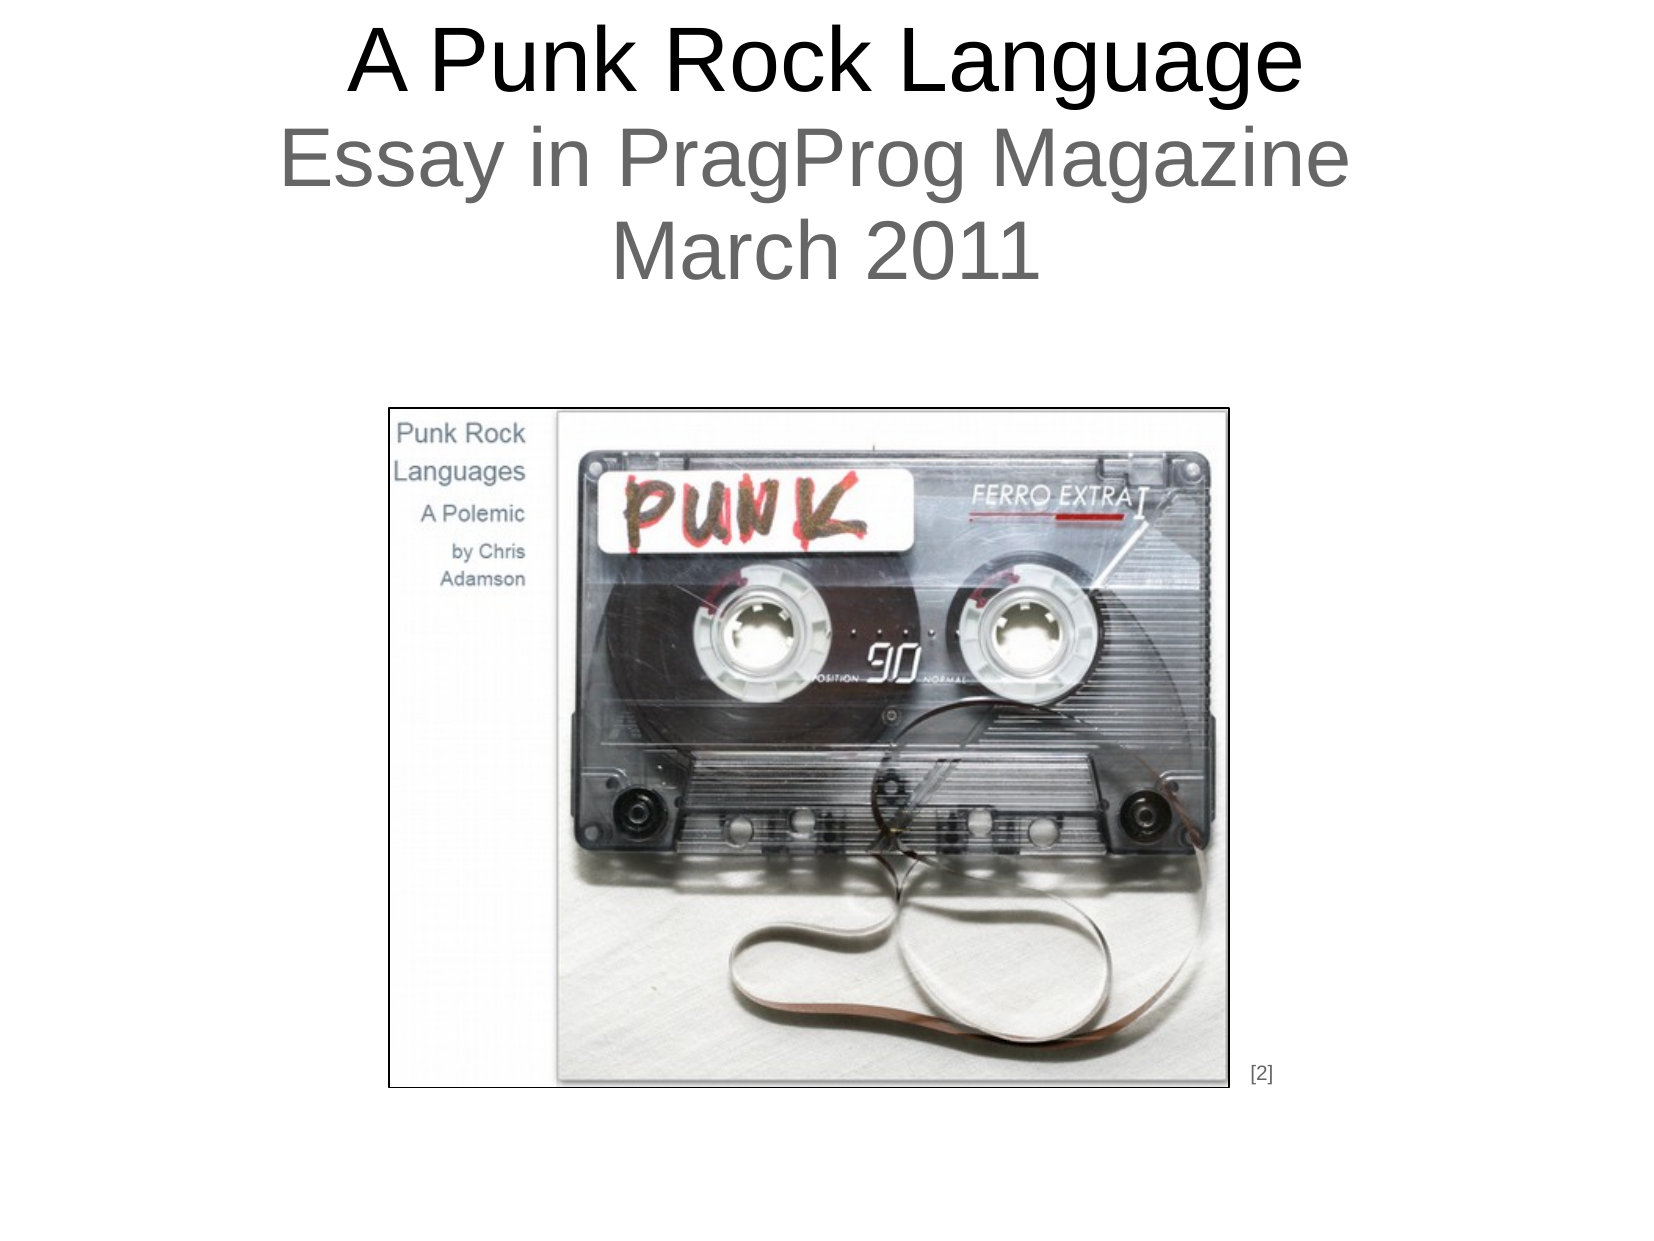

# A Punk Rock Language Essay in PragProg Magazine March 2011
[2]